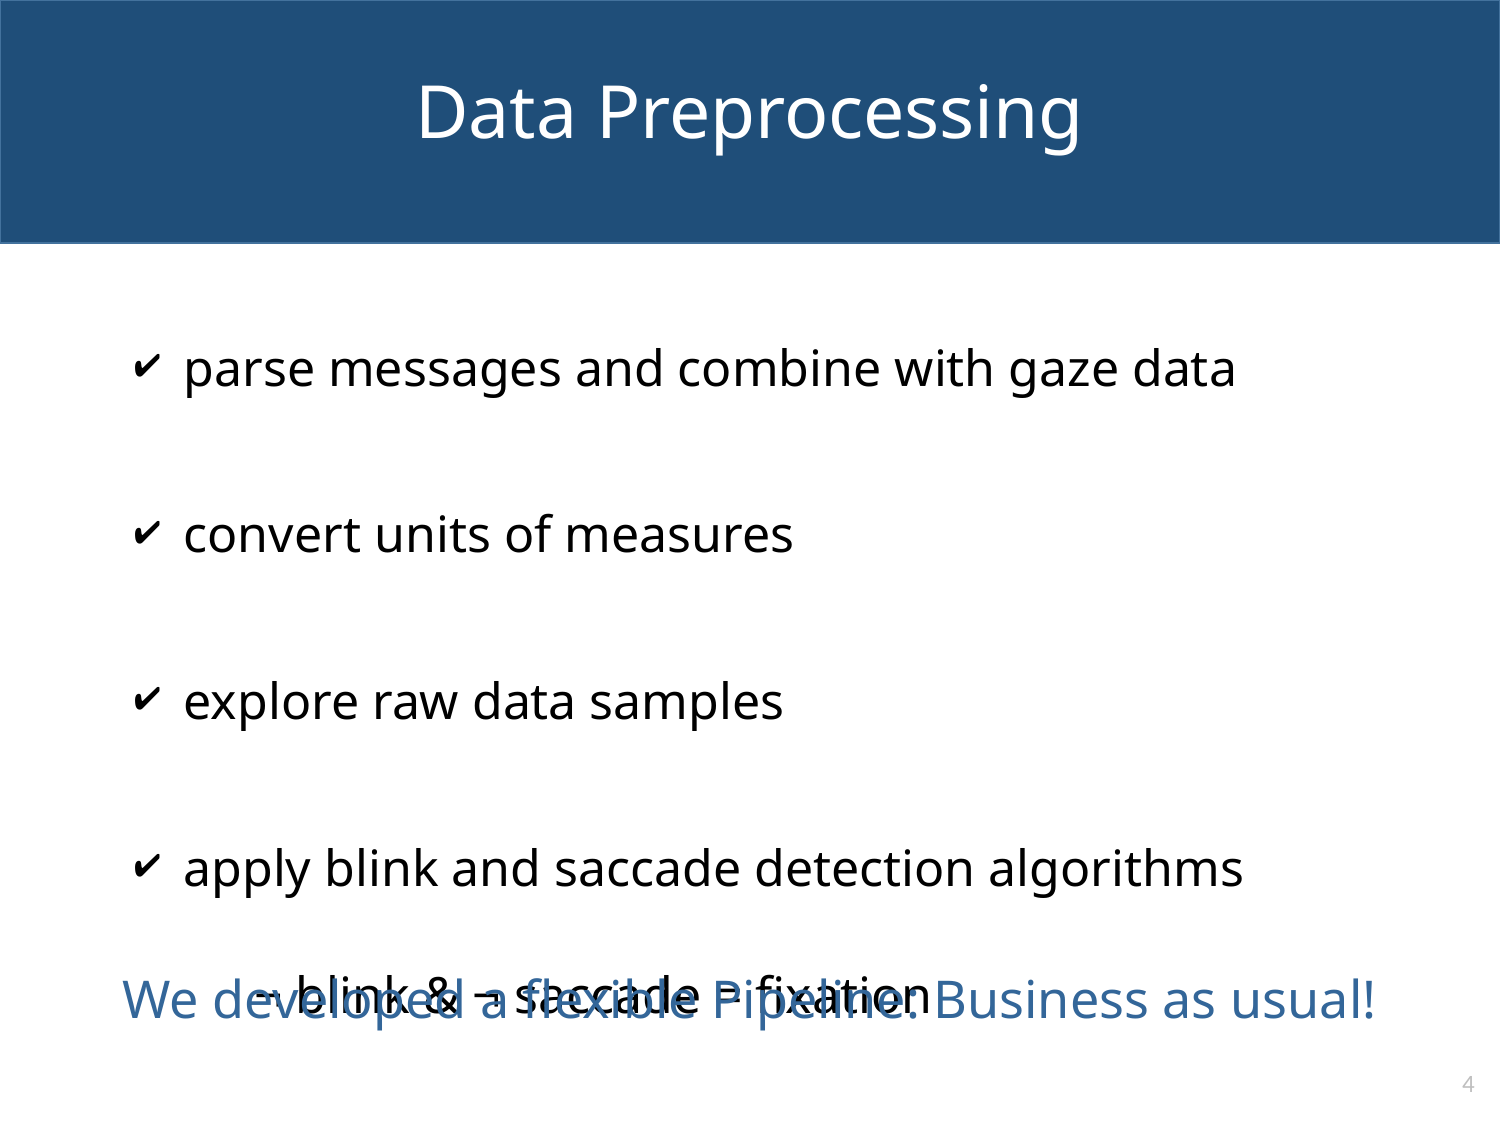

# Data Preprocessing
 parse messages and combine with gaze data
 convert units of measures
 explore raw data samples
 apply blink and saccade detection algorithms
 ¬ blink & ¬ saccade = fixation
We developed a flexible Pipeline: Business as usual!
4